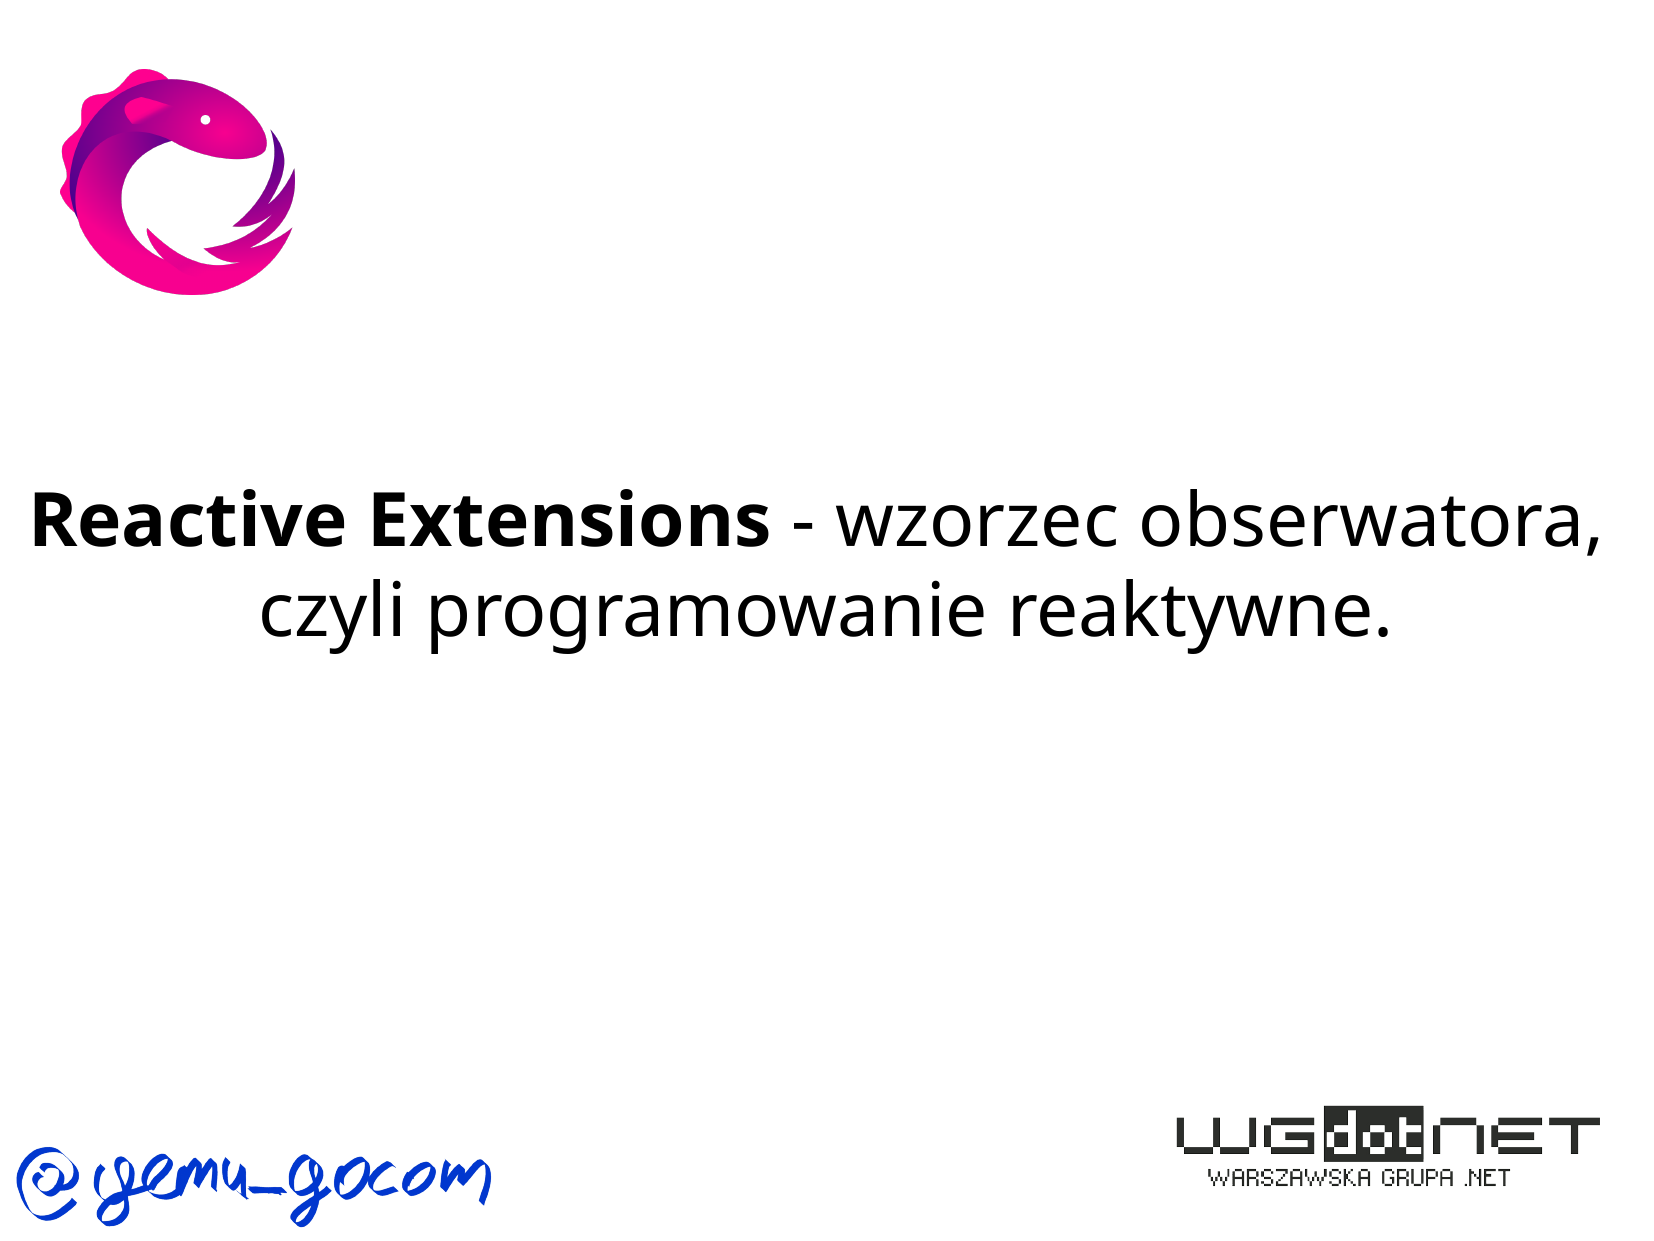

Reactive Extensions - wzorzec obserwatora,
czyli programowanie reaktywne.